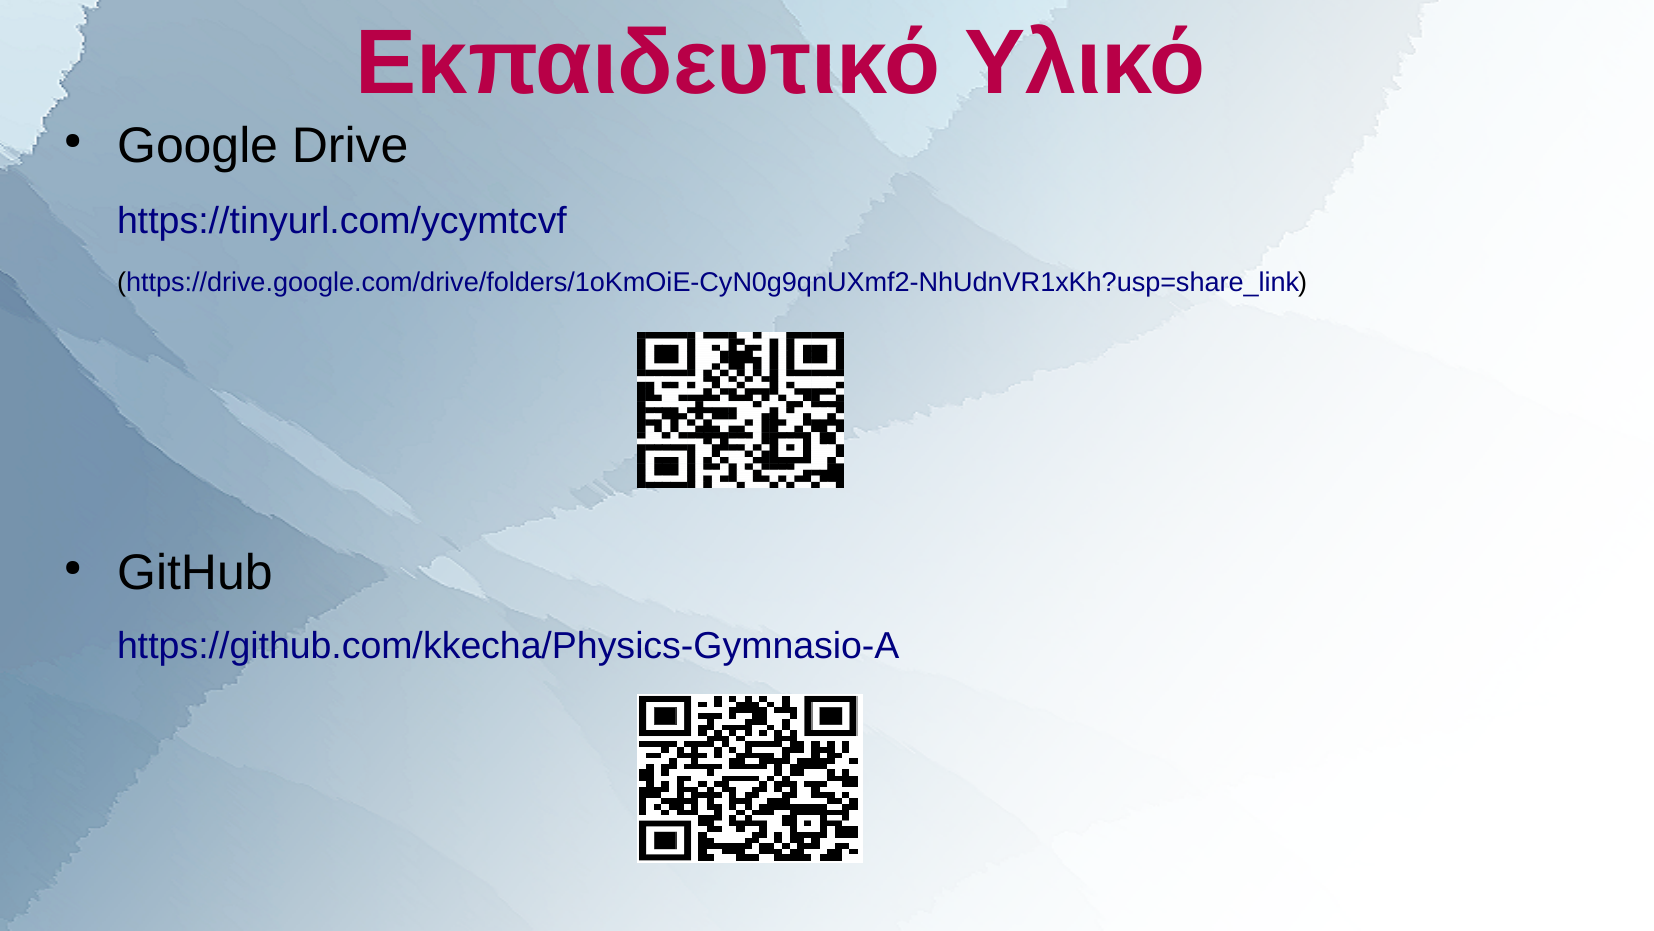

Εκπαιδευτικό Υλικό
# Google Drive
https://tinyurl.com/ycymtcvf
(https://drive.google.com/drive/folders/1oKmOiE-CyN0g9qnUXmf2-NhUdnVR1xKh?usp=share_link)
GitHub
https://github.com/kkecha/Physics-Gymnasio-A